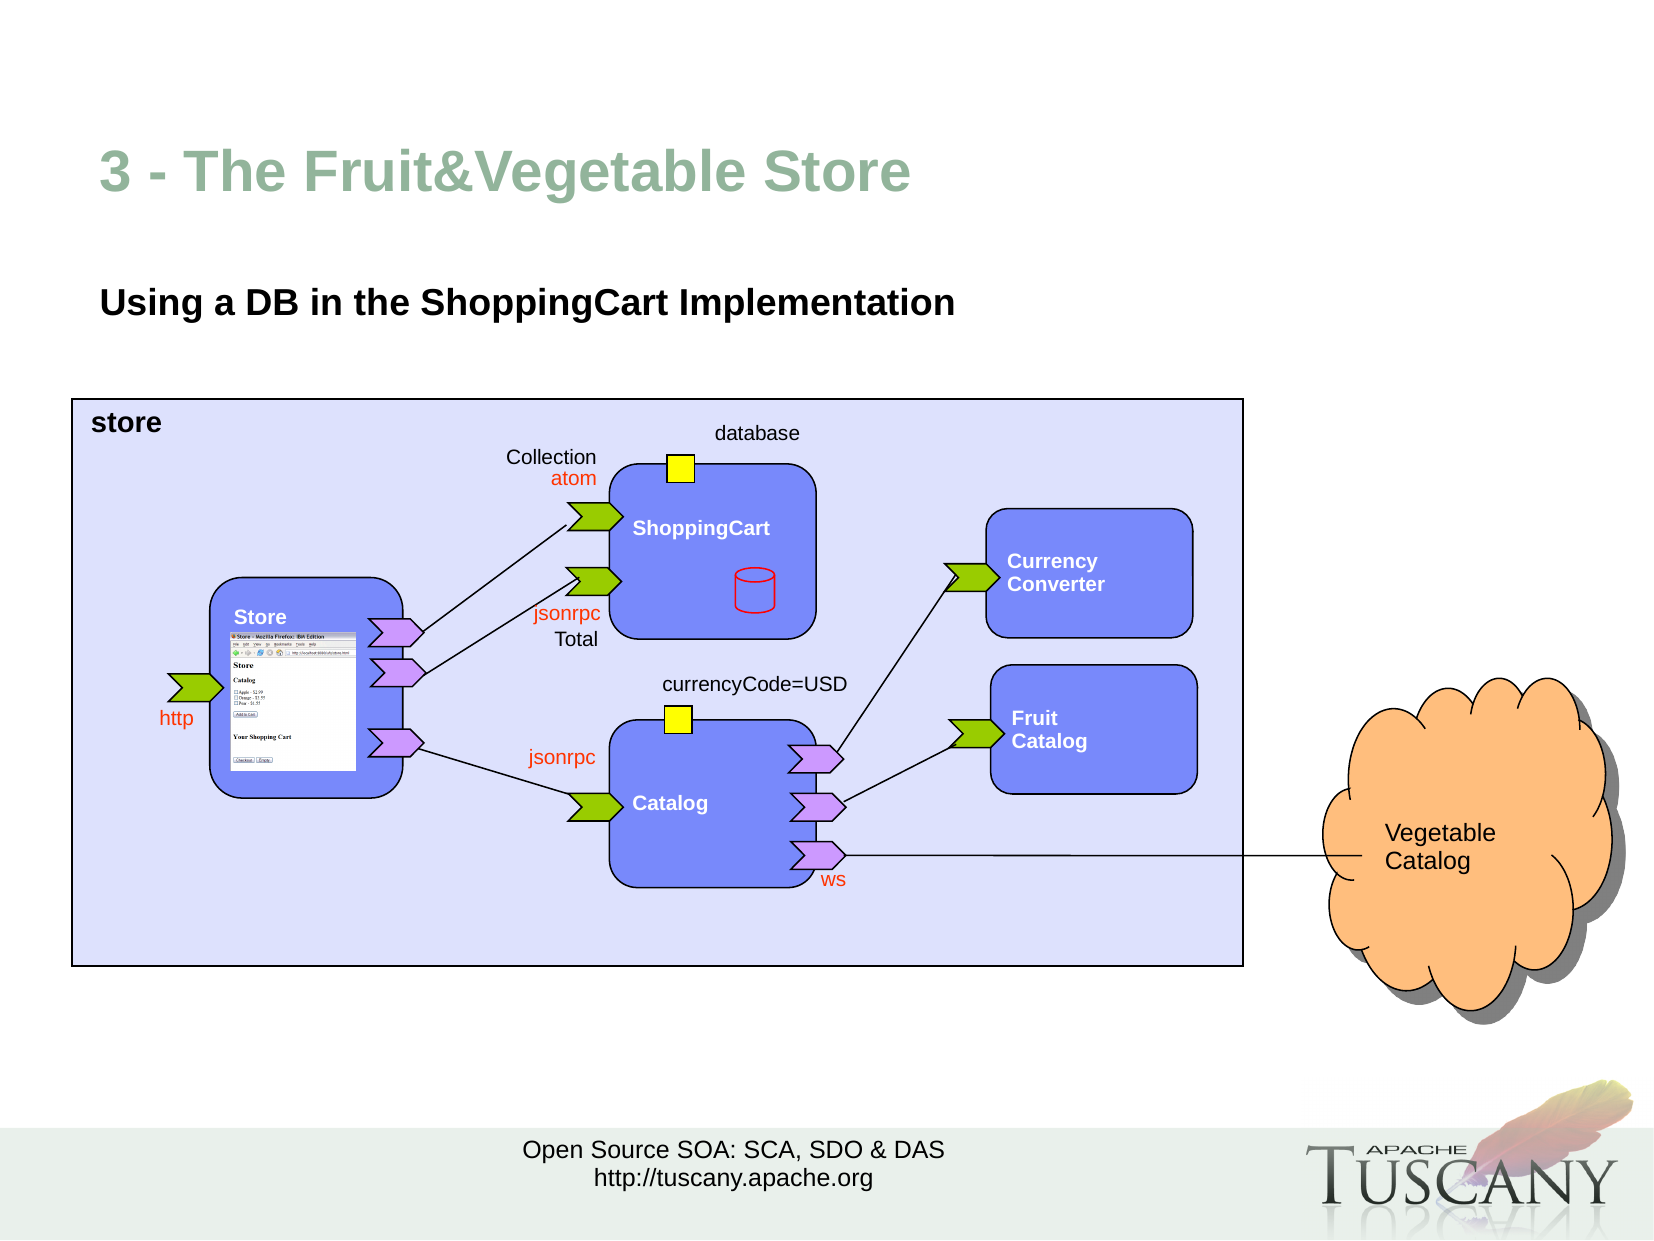

# 3 - The Fruit&Vegetable Store
Using a DB in the ShoppingCart Implementation
store
database
Collection
atom
ShoppingCart
Currency
Converter
Store
jsonrpc
Total
currencyCode=USD
Fruit
Catalog
http
Catalog
jsonrpc
Vegetable
Catalog
ws